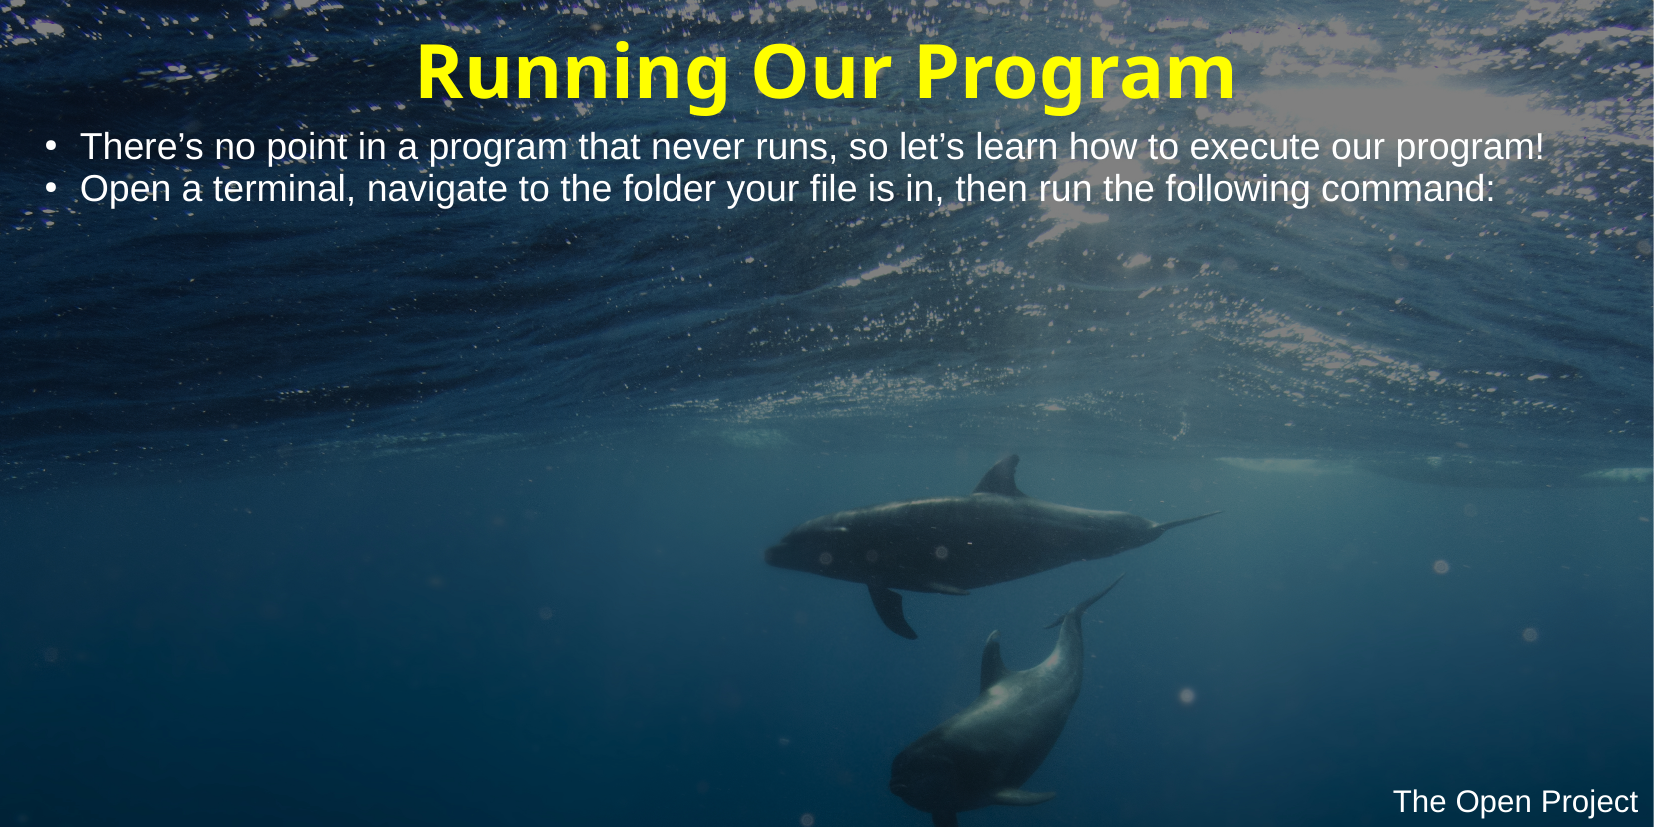

# Running Our Program
There’s no point in a program that never runs, so let’s learn how to execute our program!
Open a terminal, navigate to the folder your file is in, then run the following command:
The Open Project